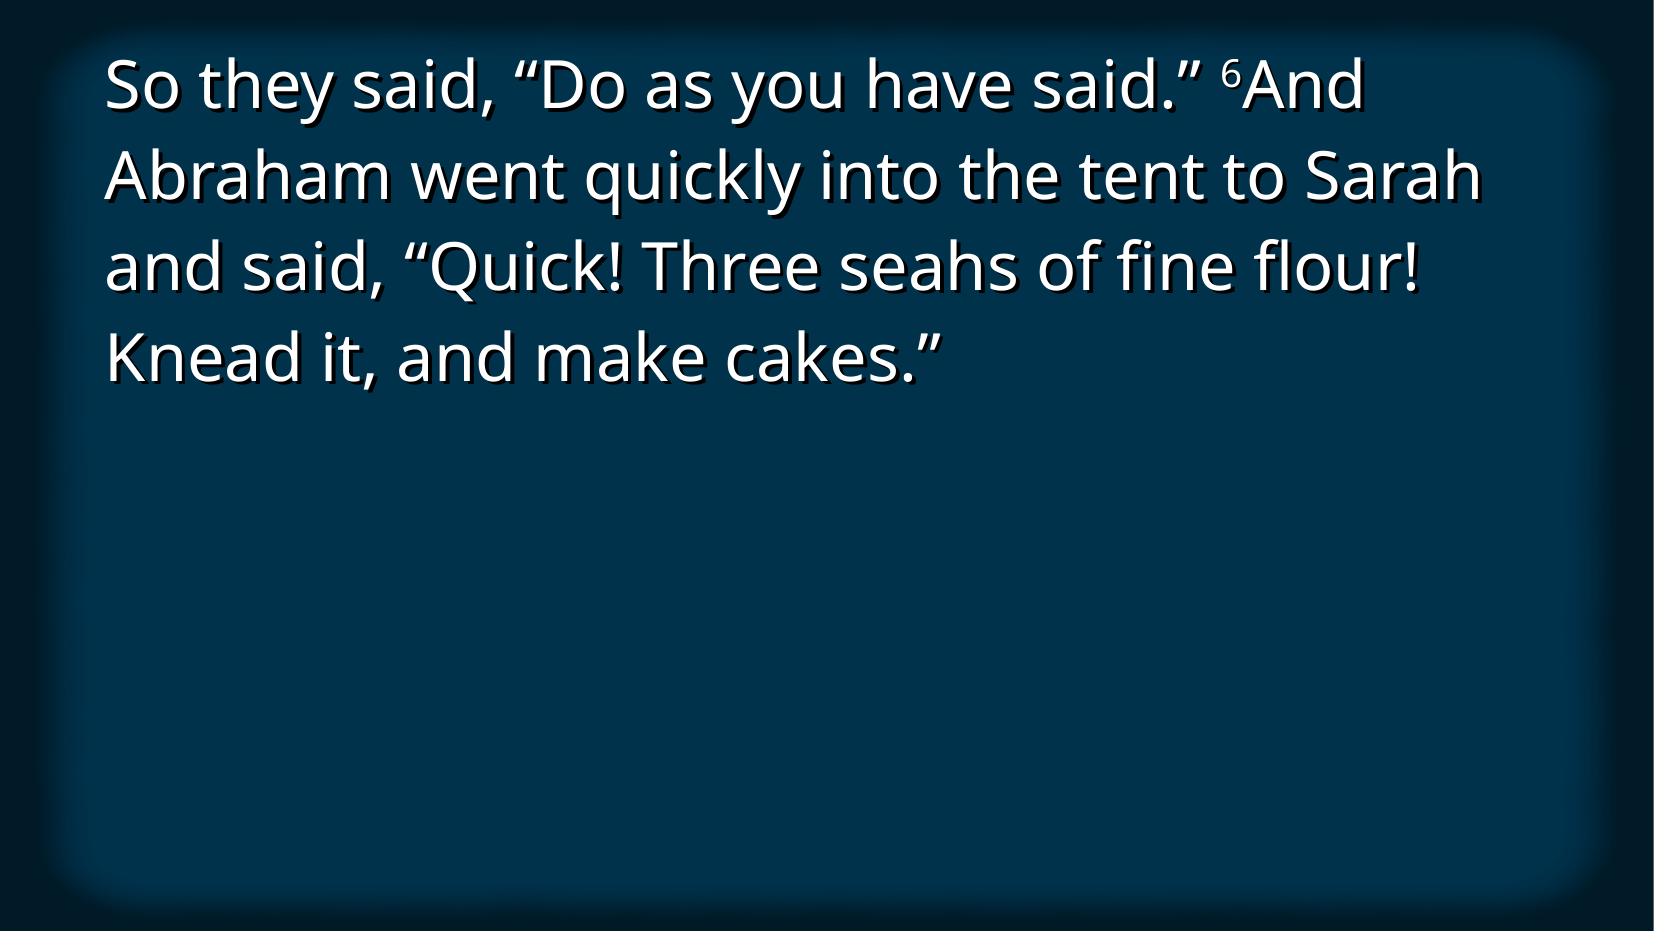

So they said, “Do as you have said.” 6And Abraham went quickly into the tent to Sarah and said, “Quick! Three seahs of fine flour! Knead it, and make cakes.”